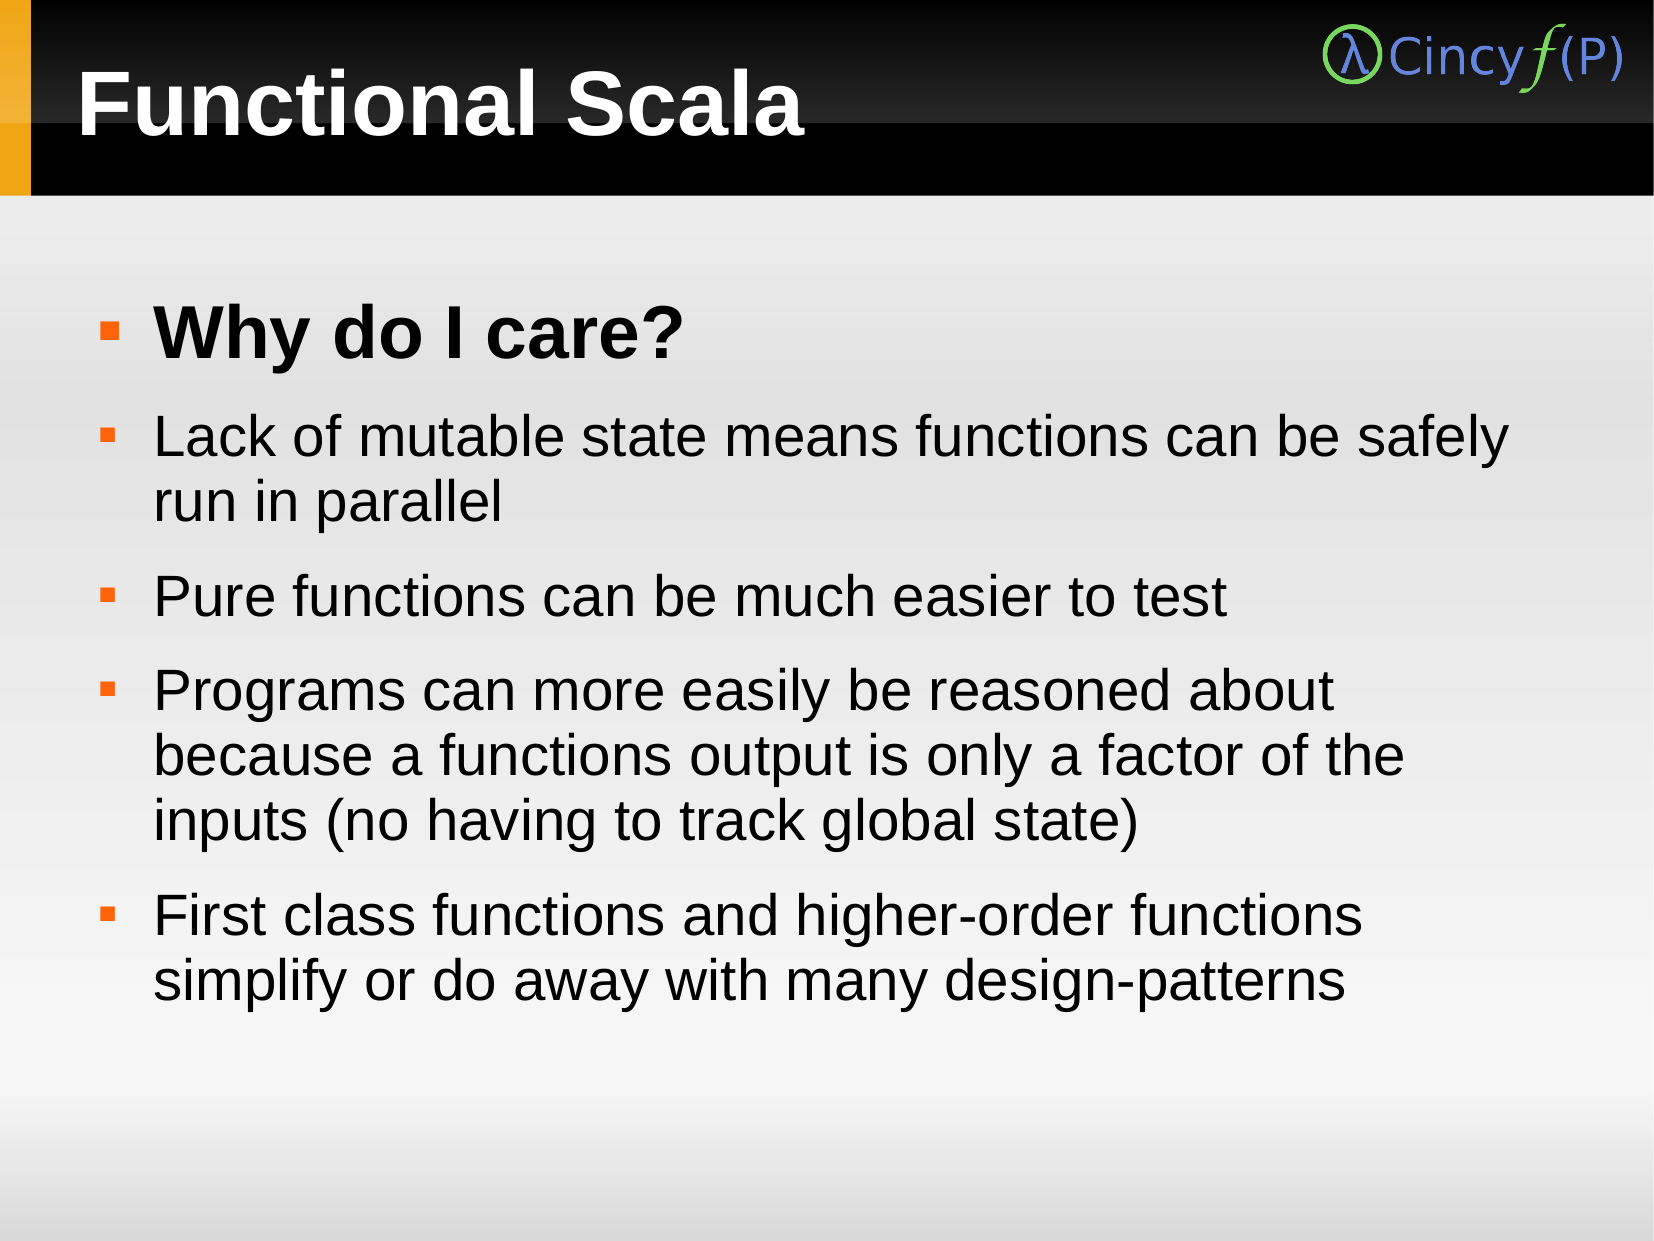

# Functional Scala
Why do I care?
Lack of mutable state means functions can be safely run in parallel
Pure functions can be much easier to test
Programs can more easily be reasoned about because a functions output is only a factor of the inputs (no having to track global state)
First class functions and higher-order functions simplify or do away with many design-patterns